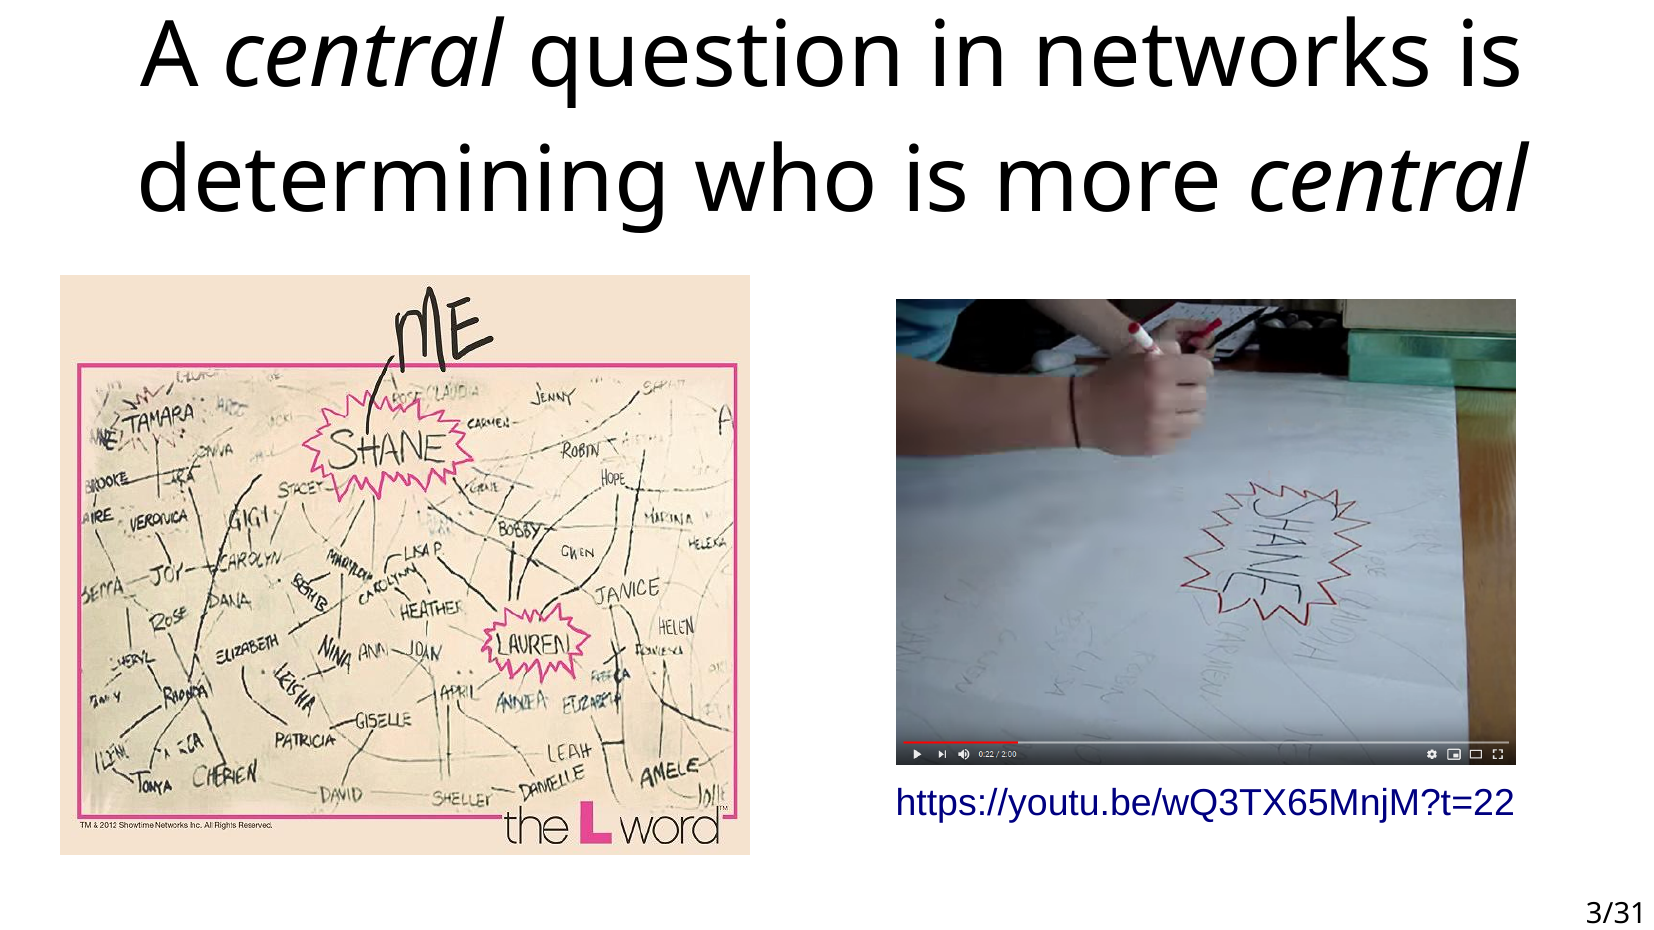

# A central question in networks is determining who is more central
https://youtu.be/wQ3TX65MnjM?t=22
3